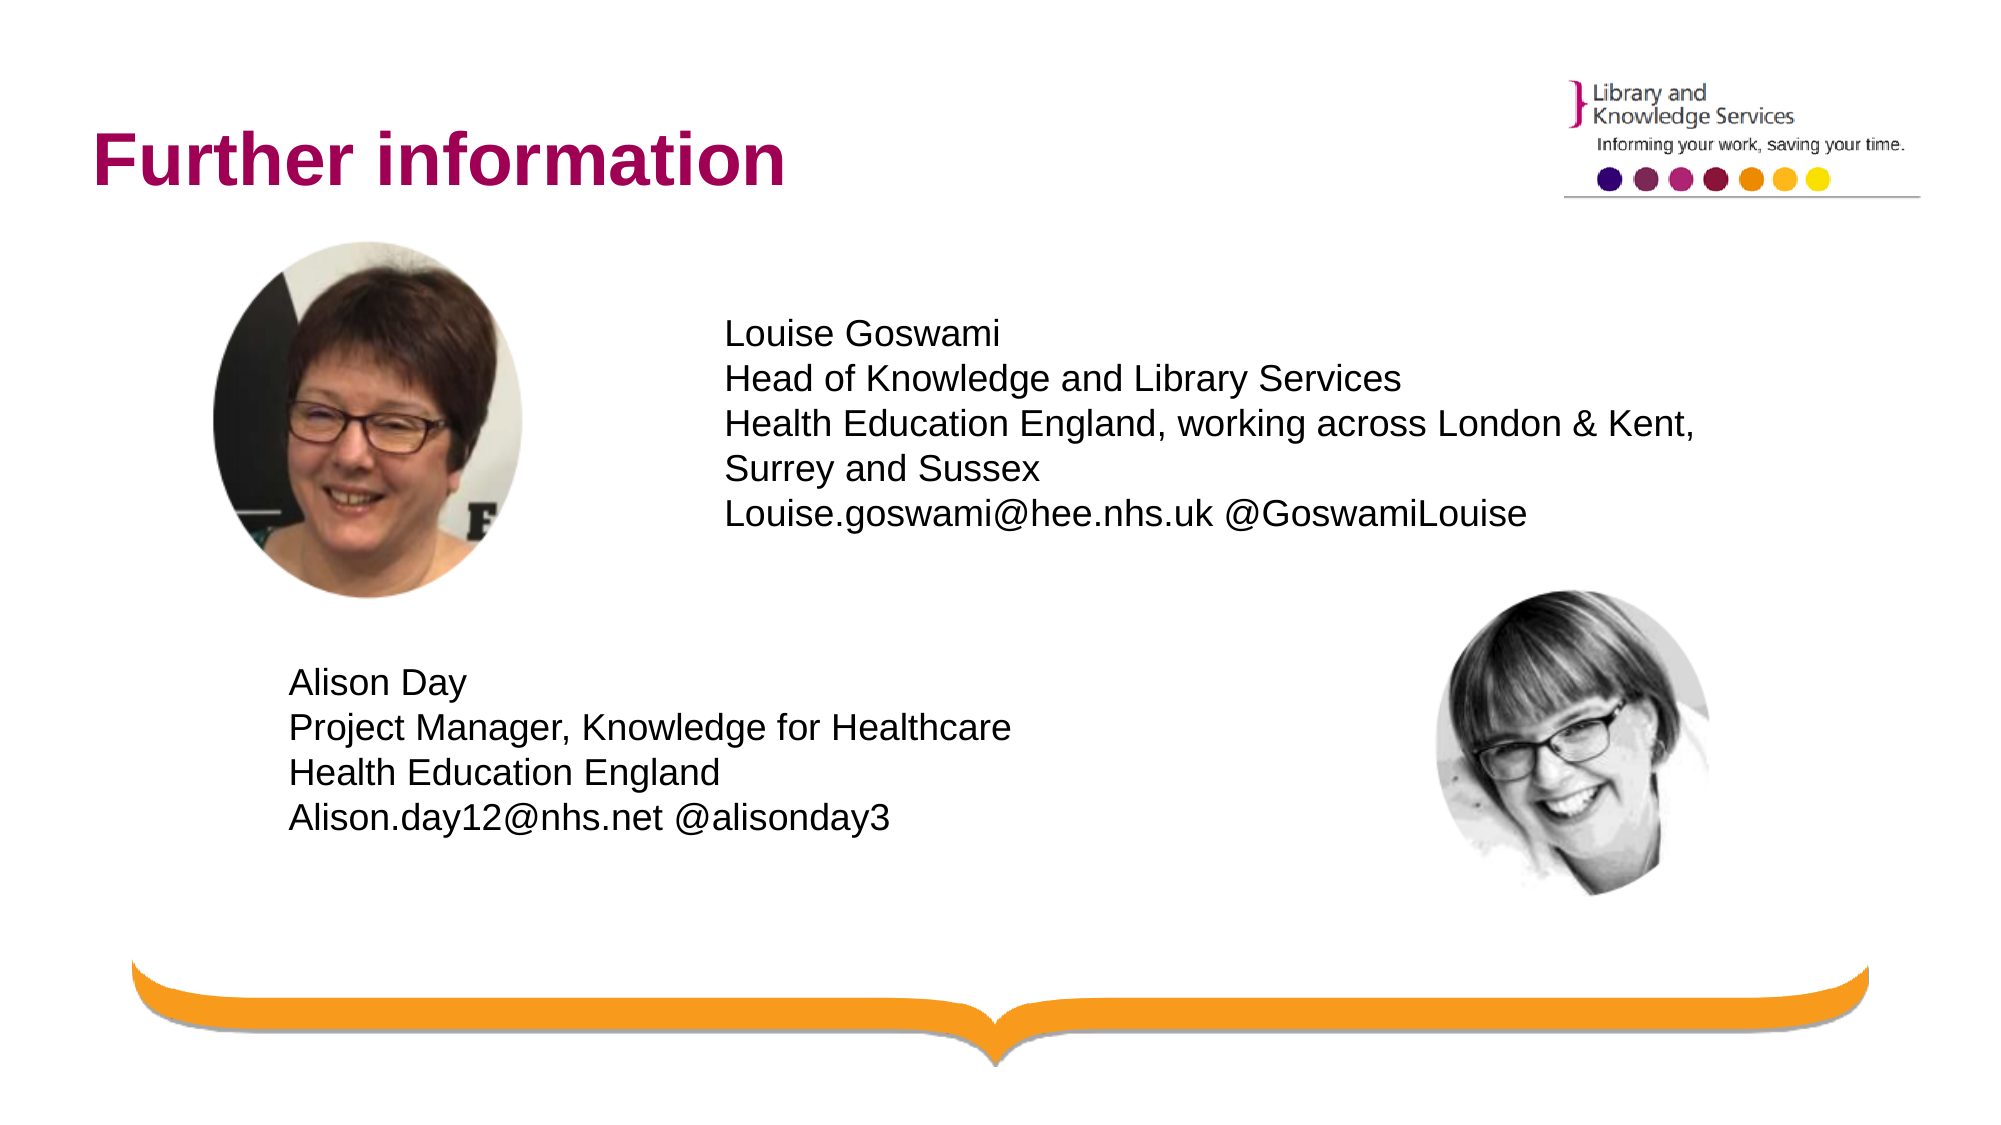

# Further information
Louise Goswami
Head of Knowledge and Library Services
Health Education England, working across London & Kent, Surrey and Sussex
Louise.goswami@hee.nhs.uk @GoswamiLouise
Alison Day
Project Manager, Knowledge for Healthcare
Health Education England
Alison.day12@nhs.net @alisonday3